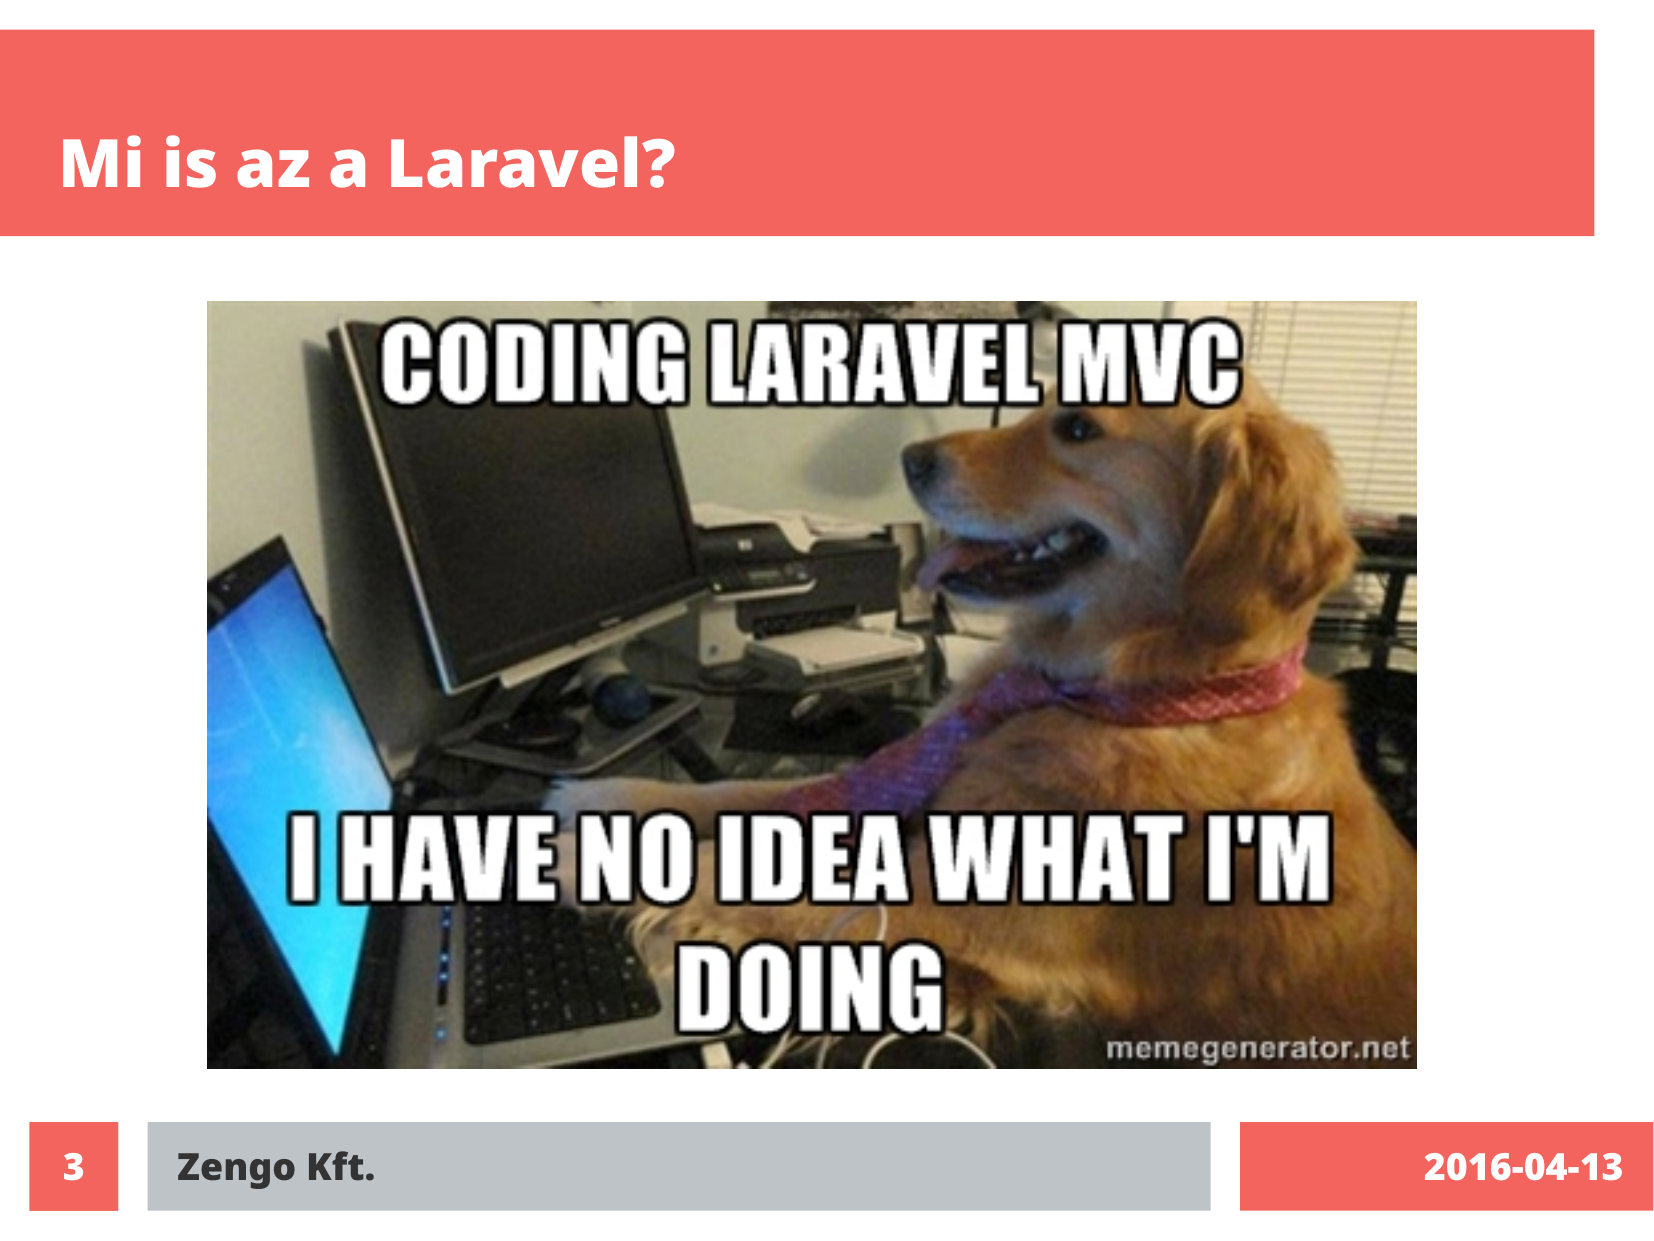

# Mi is az a Laravel?
3
Zengo Kft.
2016-04-13